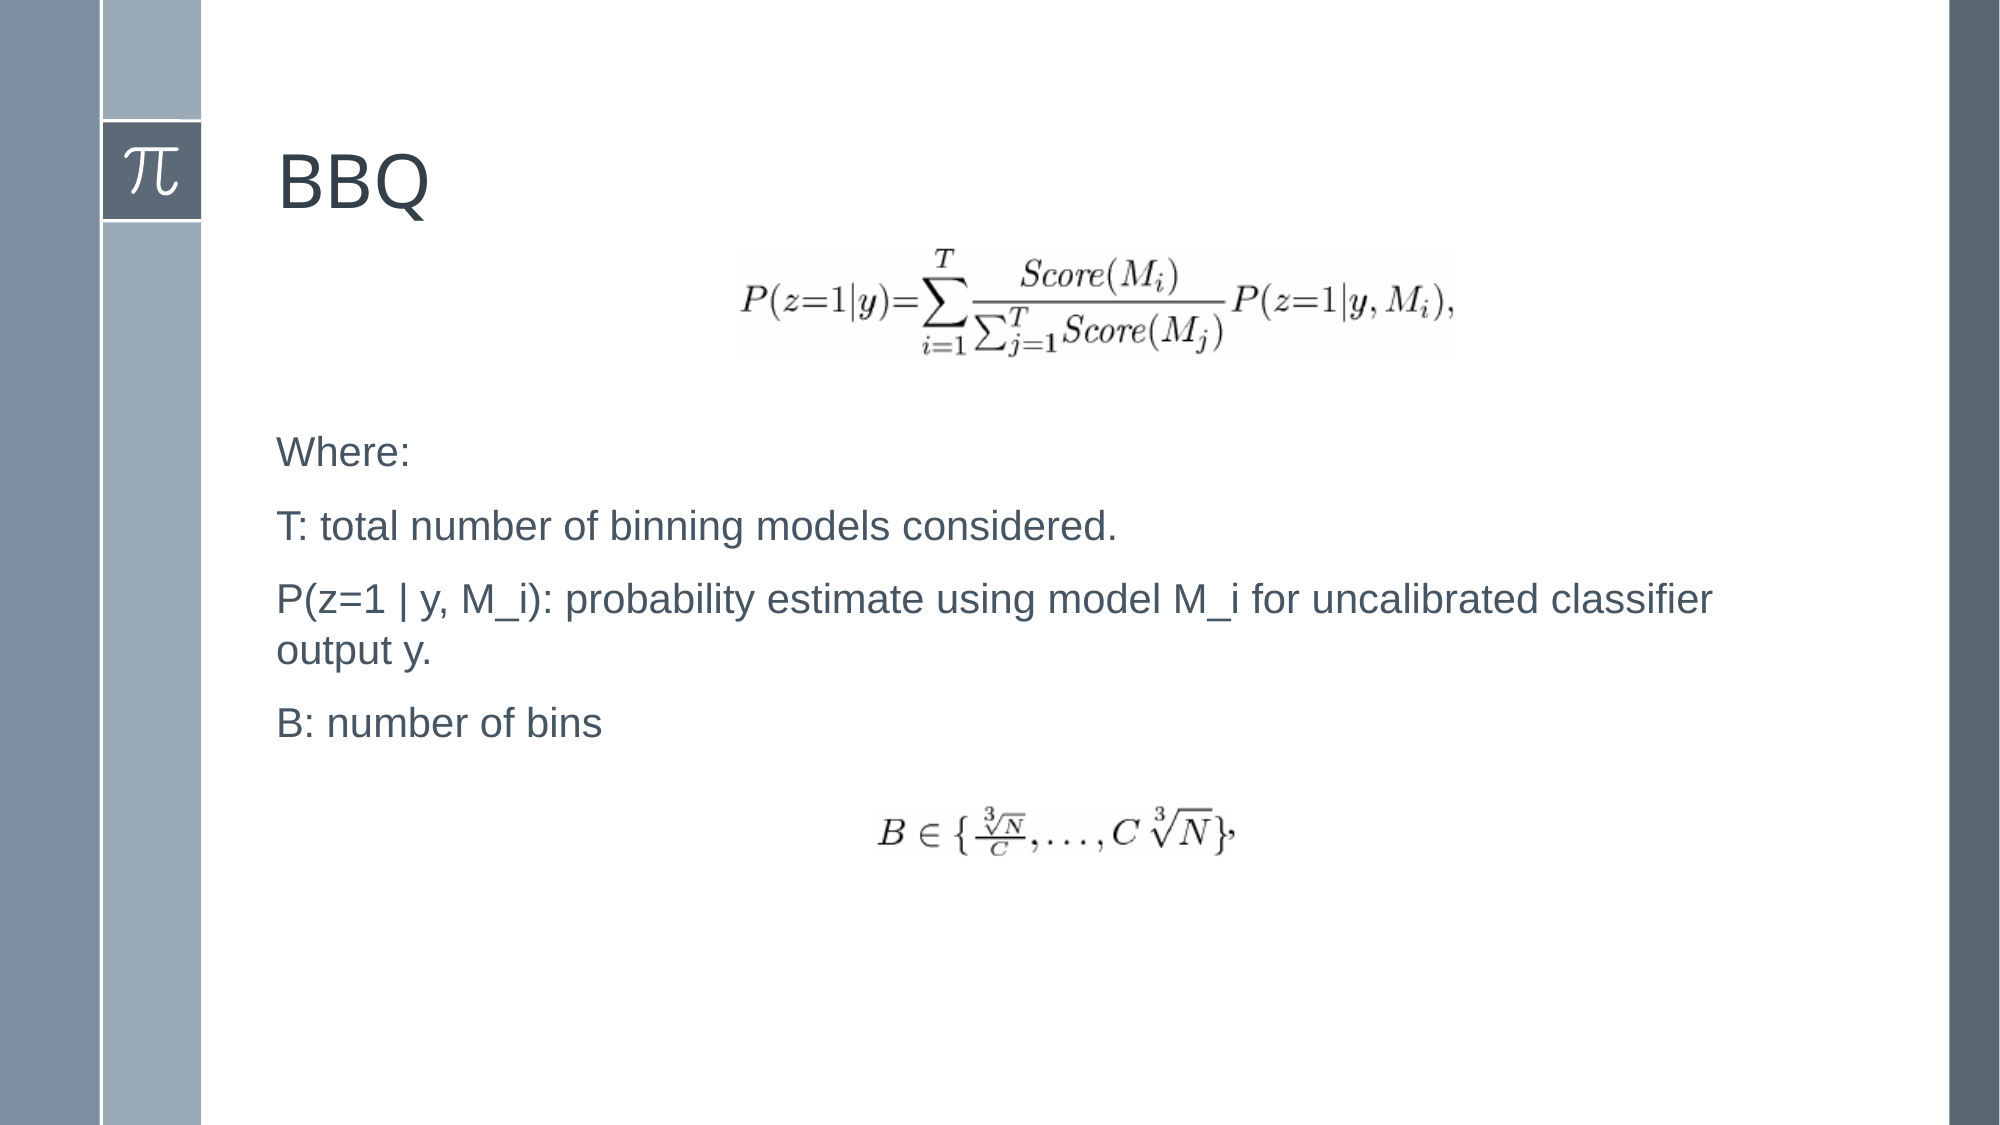

BBQ
Where:
T: total number of binning models considered.
P(z=1 | y, M_i): probability estimate using model M_i for uncalibrated classifier output y.
B: number of bins